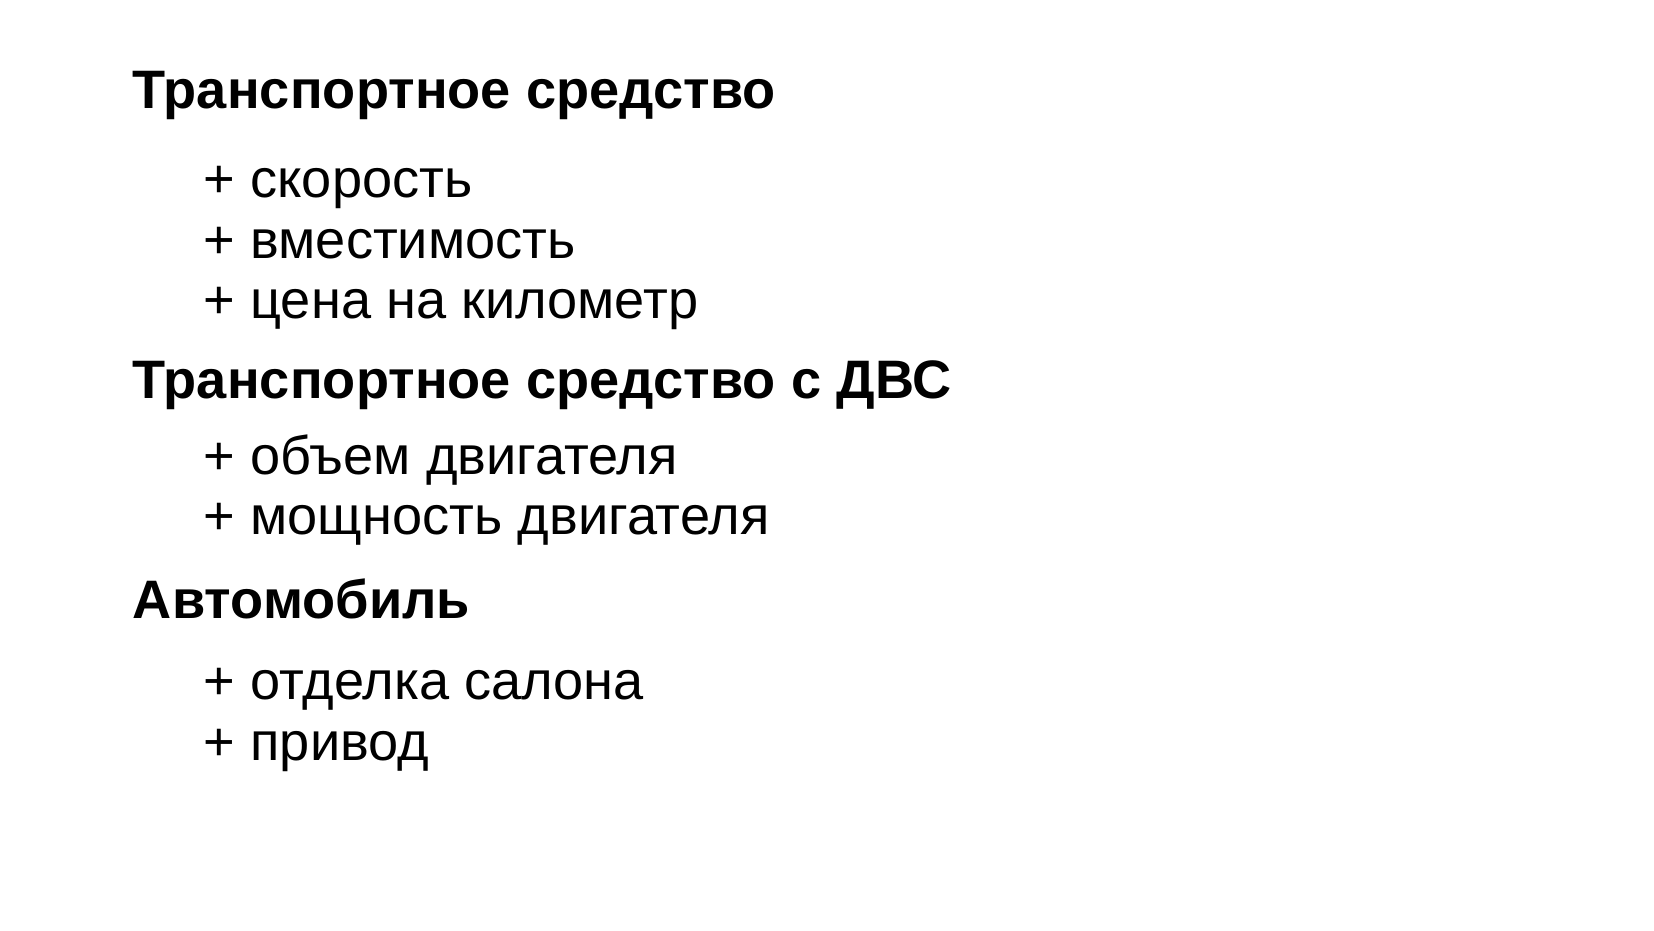

Транспортное средство
+ скорость
+ вместимость
+ цена на километр
Транспортное средство с ДВС
+ объем двигателя
+ мощность двигателя
Автомобиль
+ отделка салона
+ привод